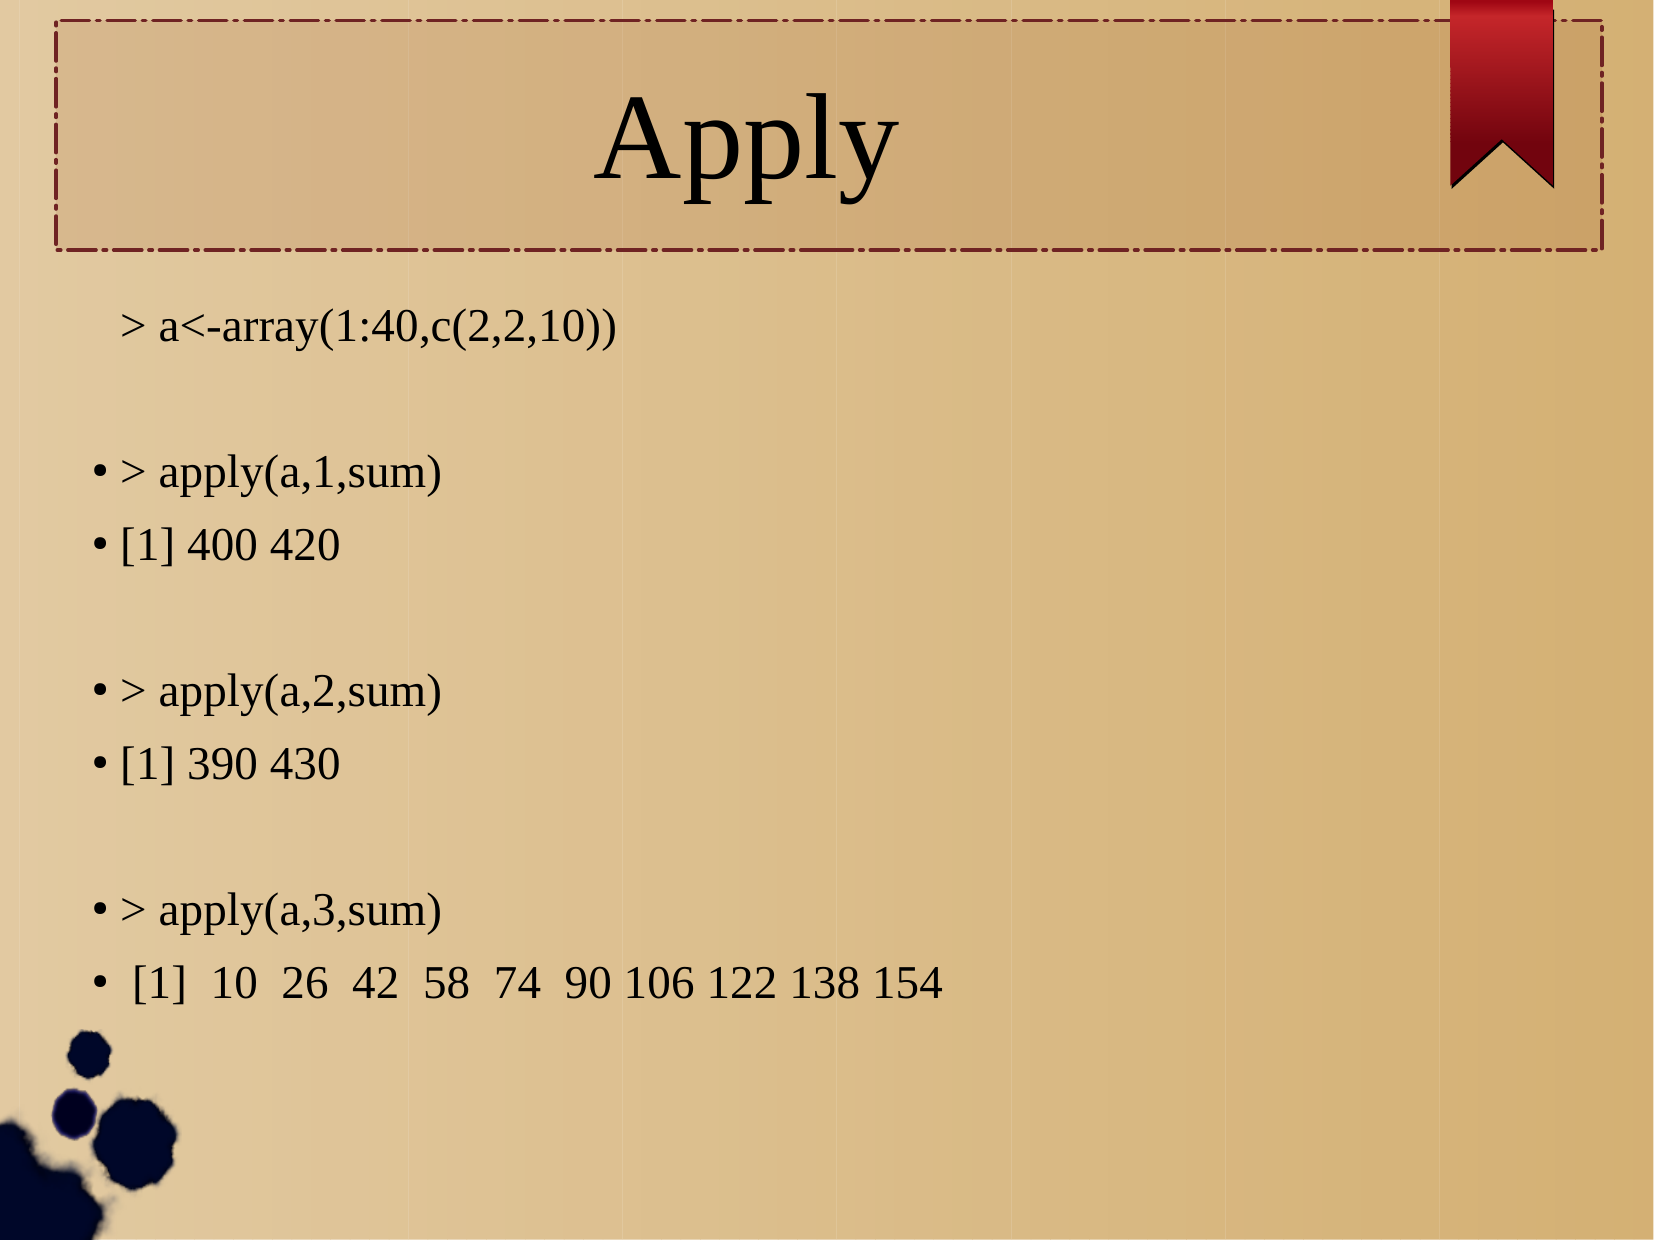

# Apply
> a<-array(1:40,c(2,2,10))
> apply(a,1,sum)
[1] 400 420
> apply(a,2,sum)
[1] 390 430
> apply(a,3,sum)
 [1] 10 26 42 58 74 90 106 122 138 154